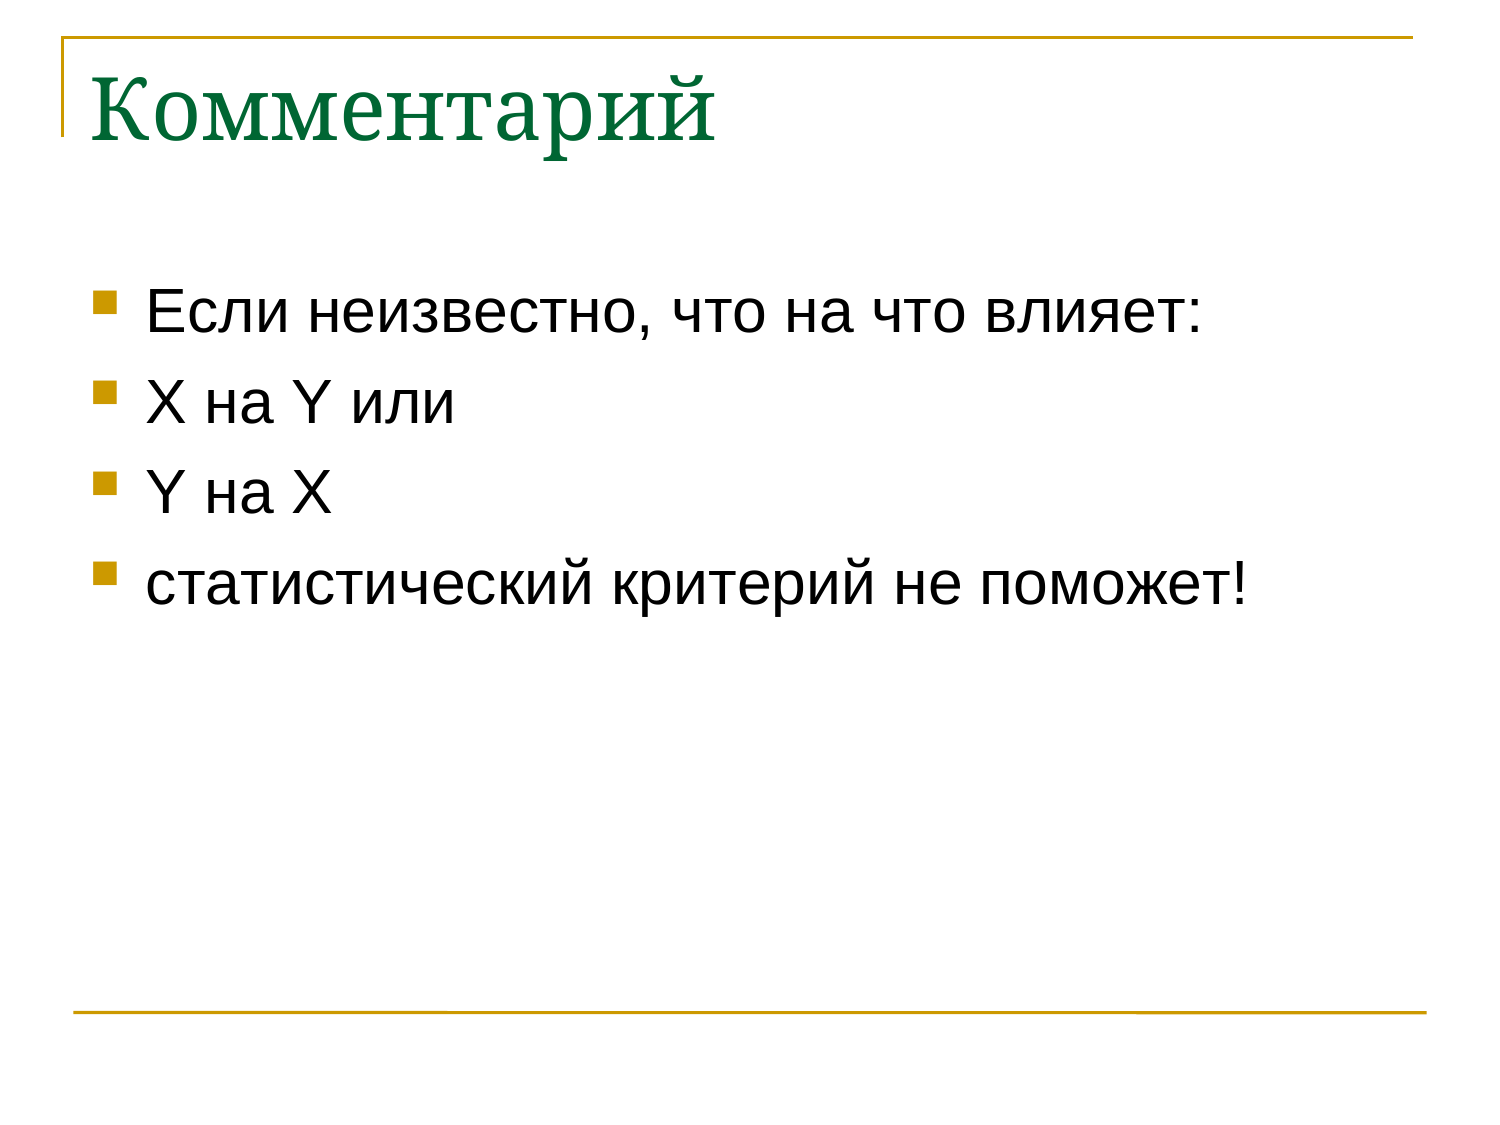

# Комментарий
Если неизвестно, что на что влияет:
X на Y или
Y на X
статистический критерий не поможет!